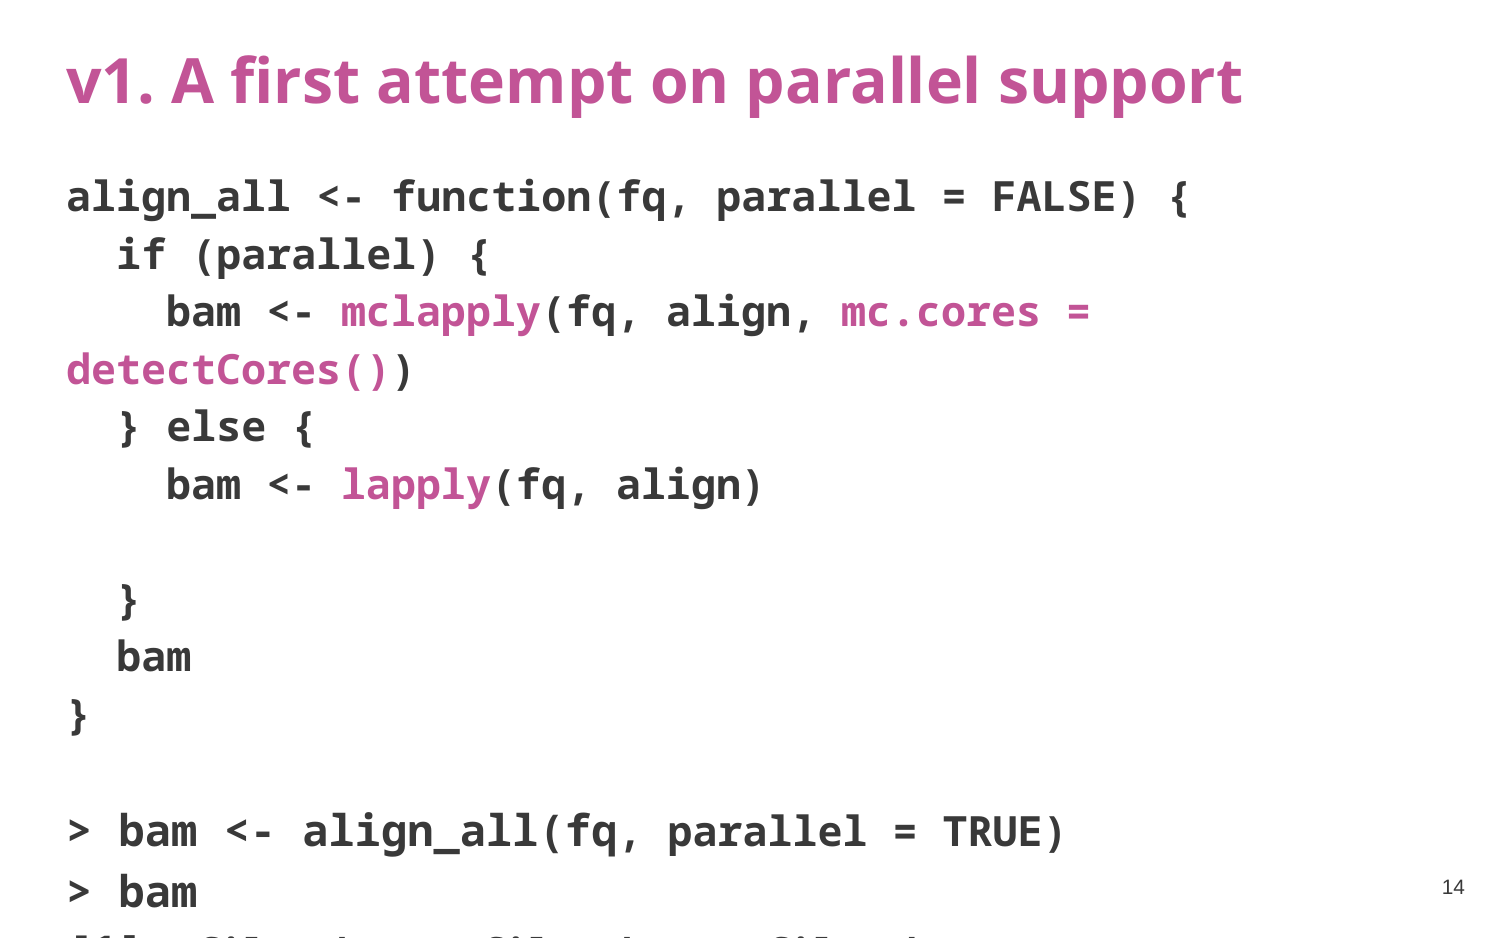

# v1. A first attempt on parallel support
align_all <- function(fq, parallel = FALSE) {
 if (parallel) {
 bam <- mclapply(fq, align, mc.cores = detectCores()) ‎
 } else {
 bam <- lapply(fq, align) ‎
 }
 bam
}
> bam <- align_all(fq, parallel = TRUE)
> bam
[1] "file1.bam" "file2.bam" "file3.bam"